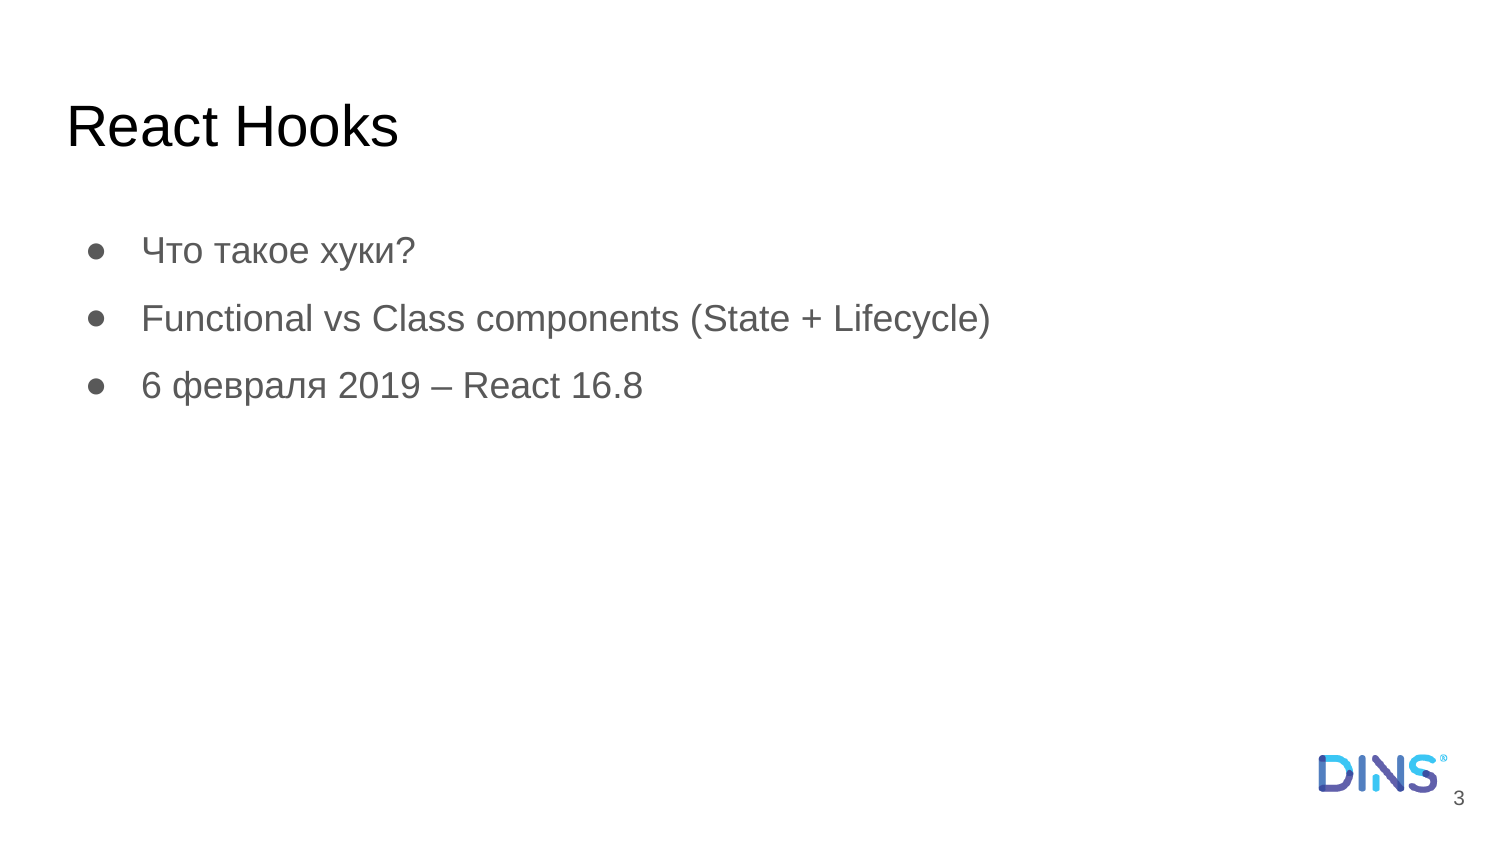

# React Hooks
Что такое хуки?
Functional vs Class components (State + Lifecycle)
6 февраля 2019 – React 16.8
3